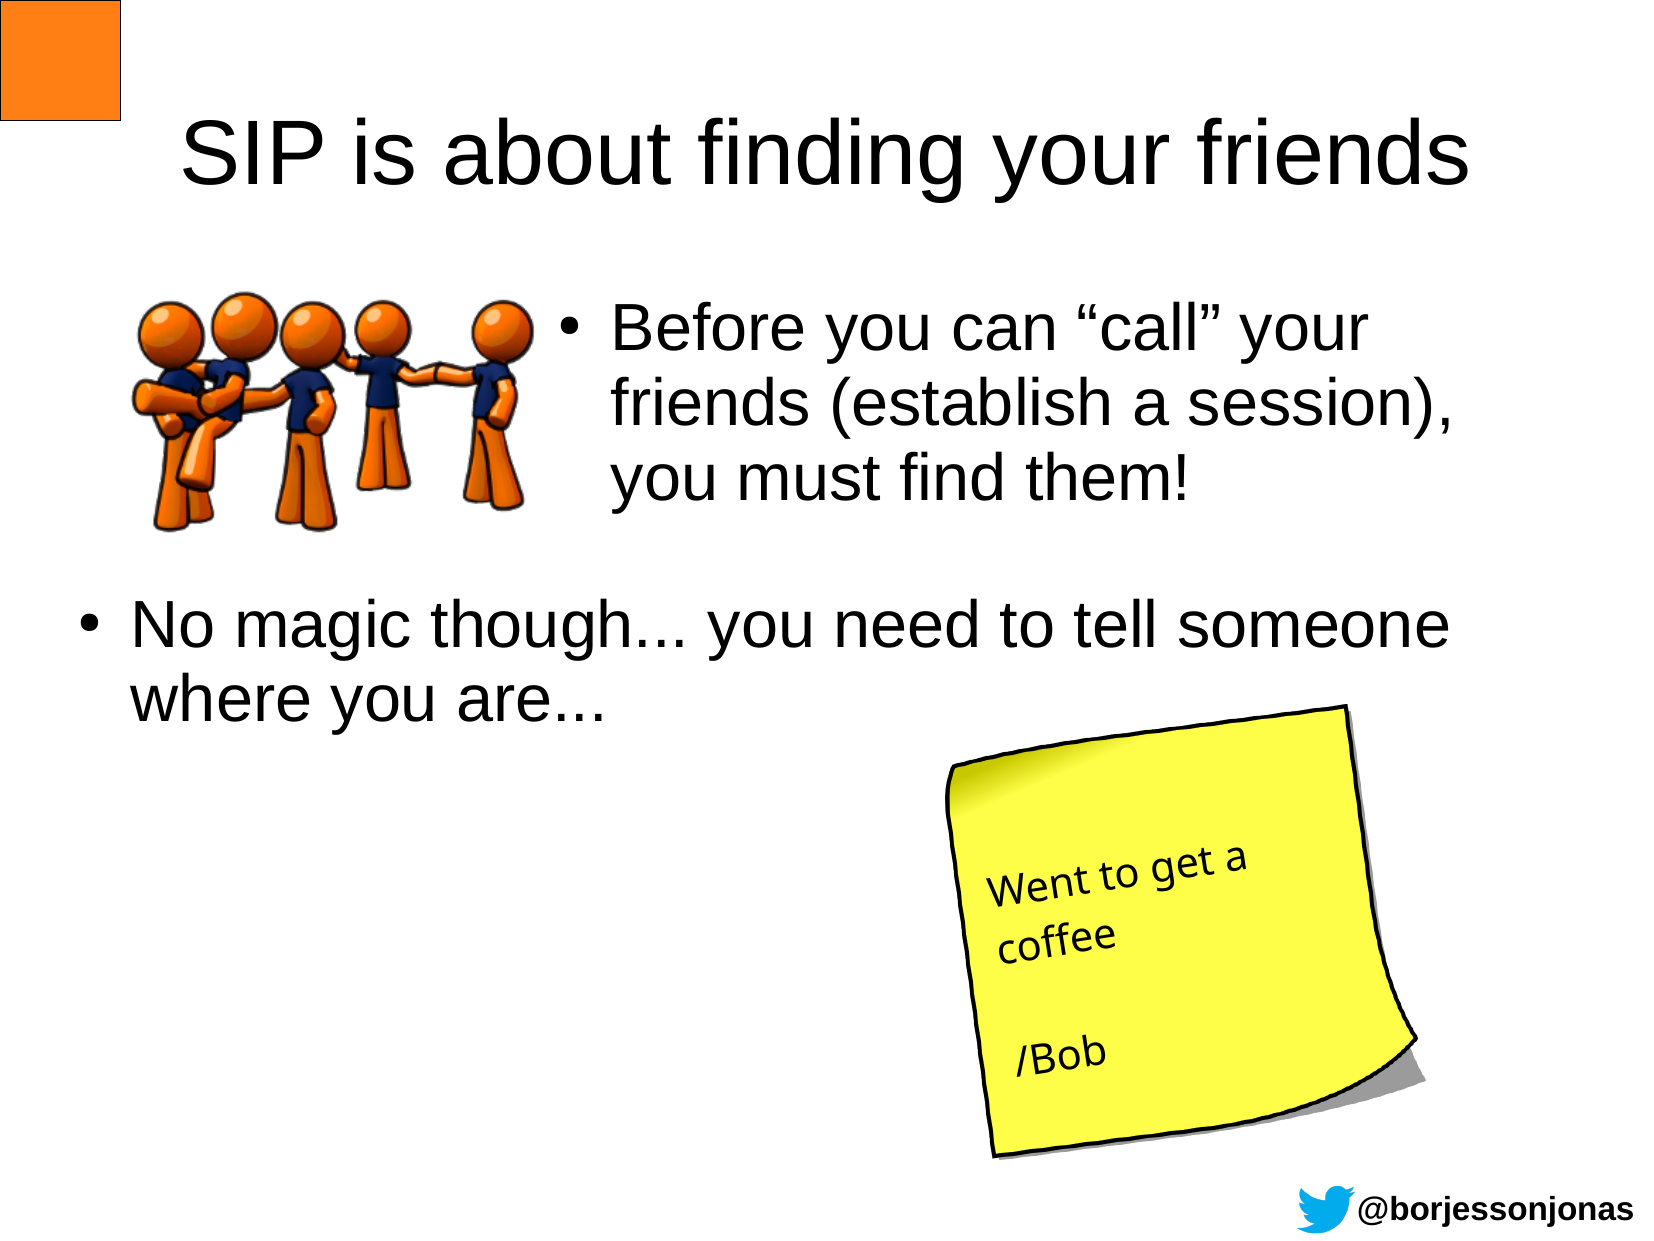

# SIP is about finding your friends
Before you can “call” your friends (establish a session), you must find them!
No magic though... you need to tell someone where you are...
Went to get a coffee
/Bob